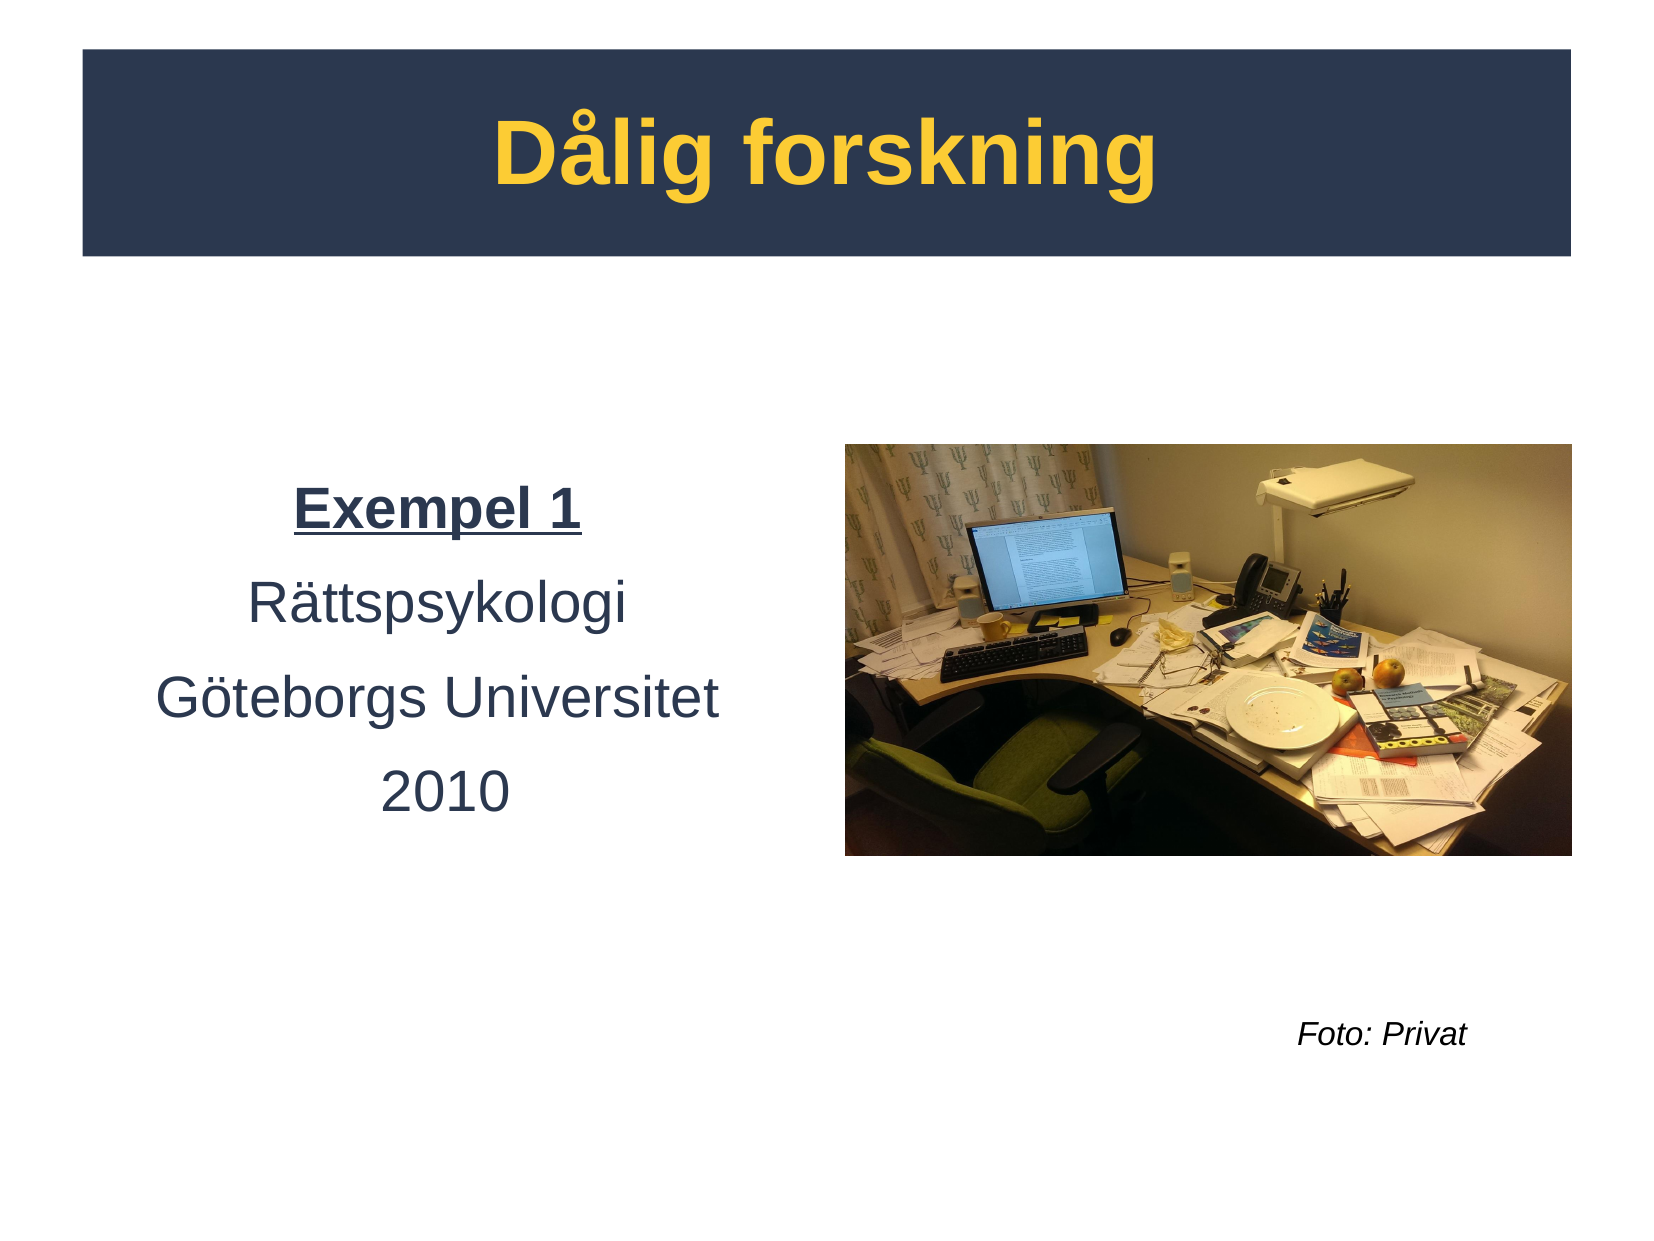

Dålig forskning
# Exempel 1
Rättspsykologi
Göteborgs Universitet
2010
Foto: Privat